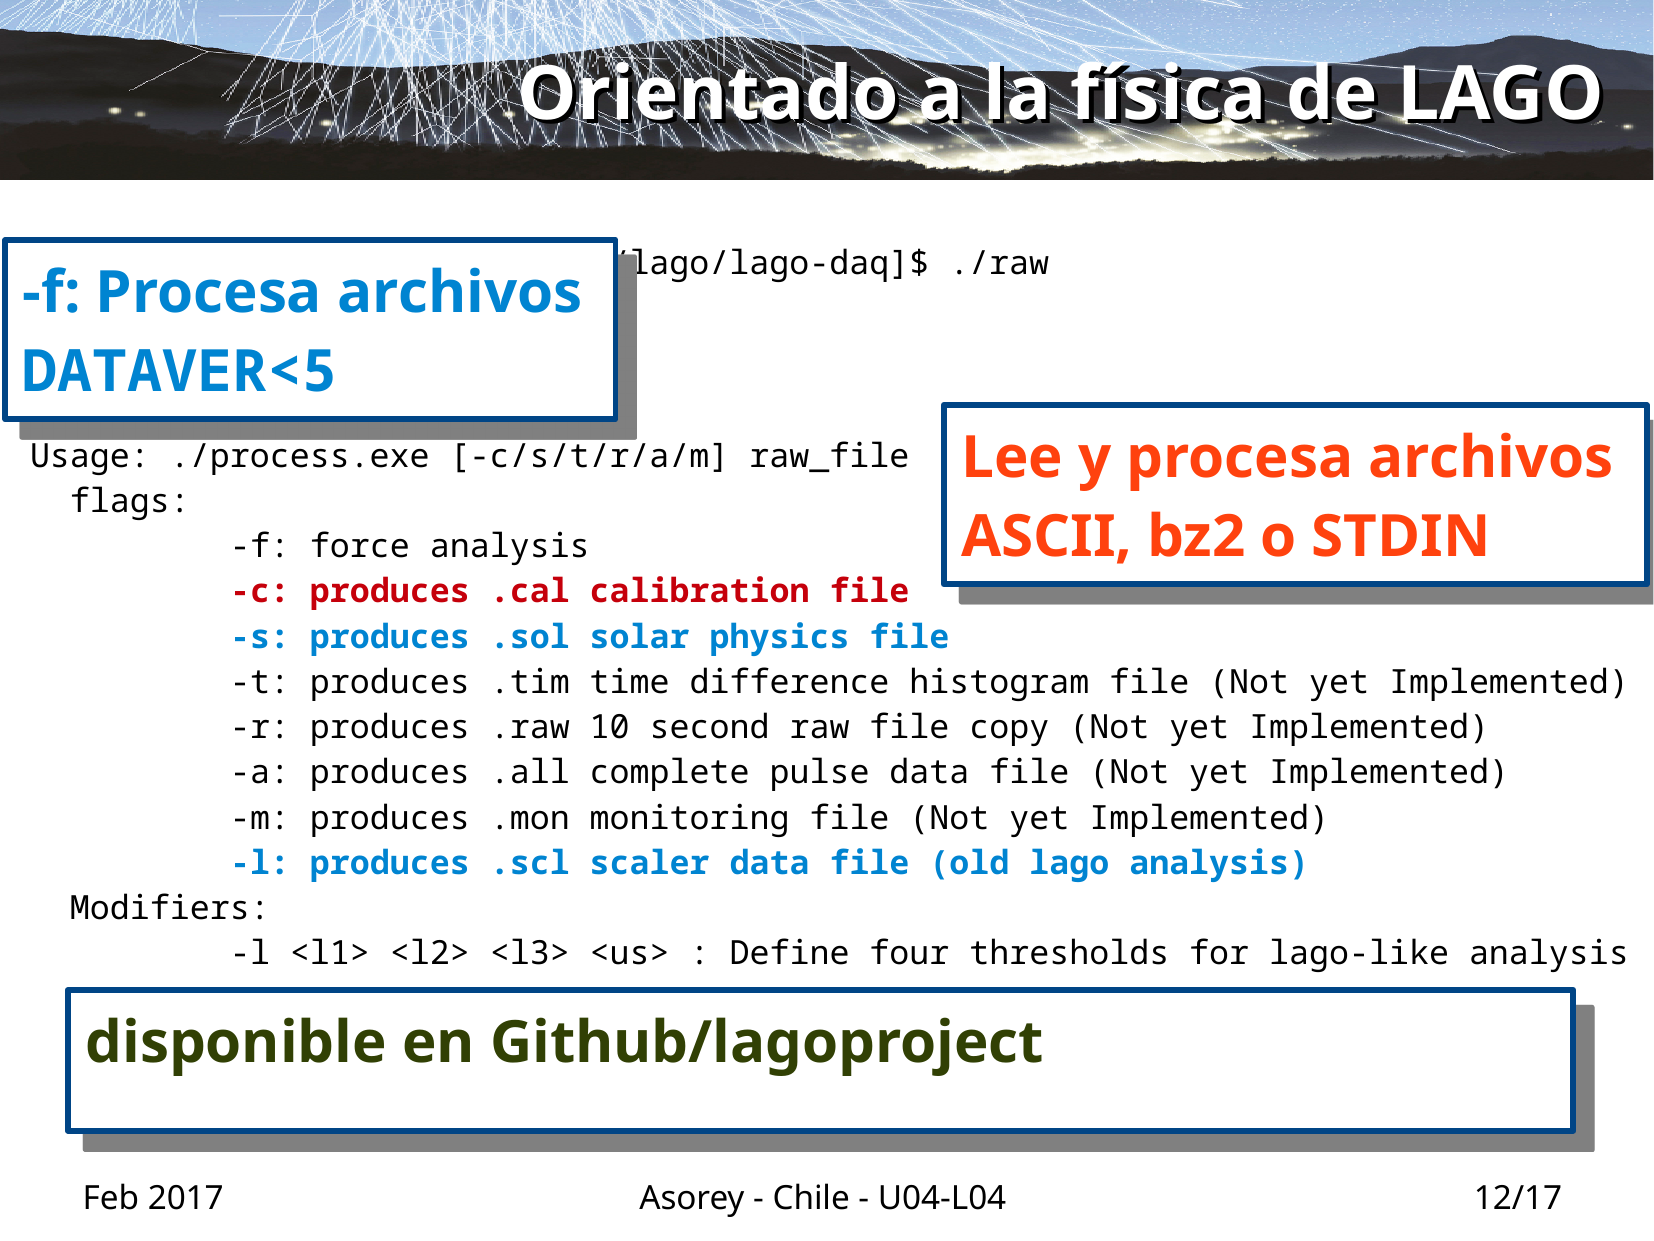

# Orientado a la física de LAGO
asoreyh@averno:[/work/asoreyh/lago/lago-daq]$ ./raw
Missing filename
Usage: ./process.exe [-c/s/t/r/a/m] raw_file
 flags:
 -f: force analysis
 -c: produces .cal calibration file
 -s: produces .sol solar physics file
 -t: produces .tim time difference histogram file (Not yet Implemented)
 -r: produces .raw 10 second raw file copy (Not yet Implemented)
 -a: produces .all complete pulse data file (Not yet Implemented)
 -m: produces .mon monitoring file (Not yet Implemented)
 -l: produces .scl scaler data file (old lago analysis)
 Modifiers:
 -l <l1> <l2> <l3> <us> : Define four thresholds for lago-like analysis
-f: Procesa archivos
DATAVER<5
Lee y procesa archivos
ASCII, bz2 o STDIN
disponible en Github/lagoproject
Feb 2017
Asorey - Chile - U04-L04
12